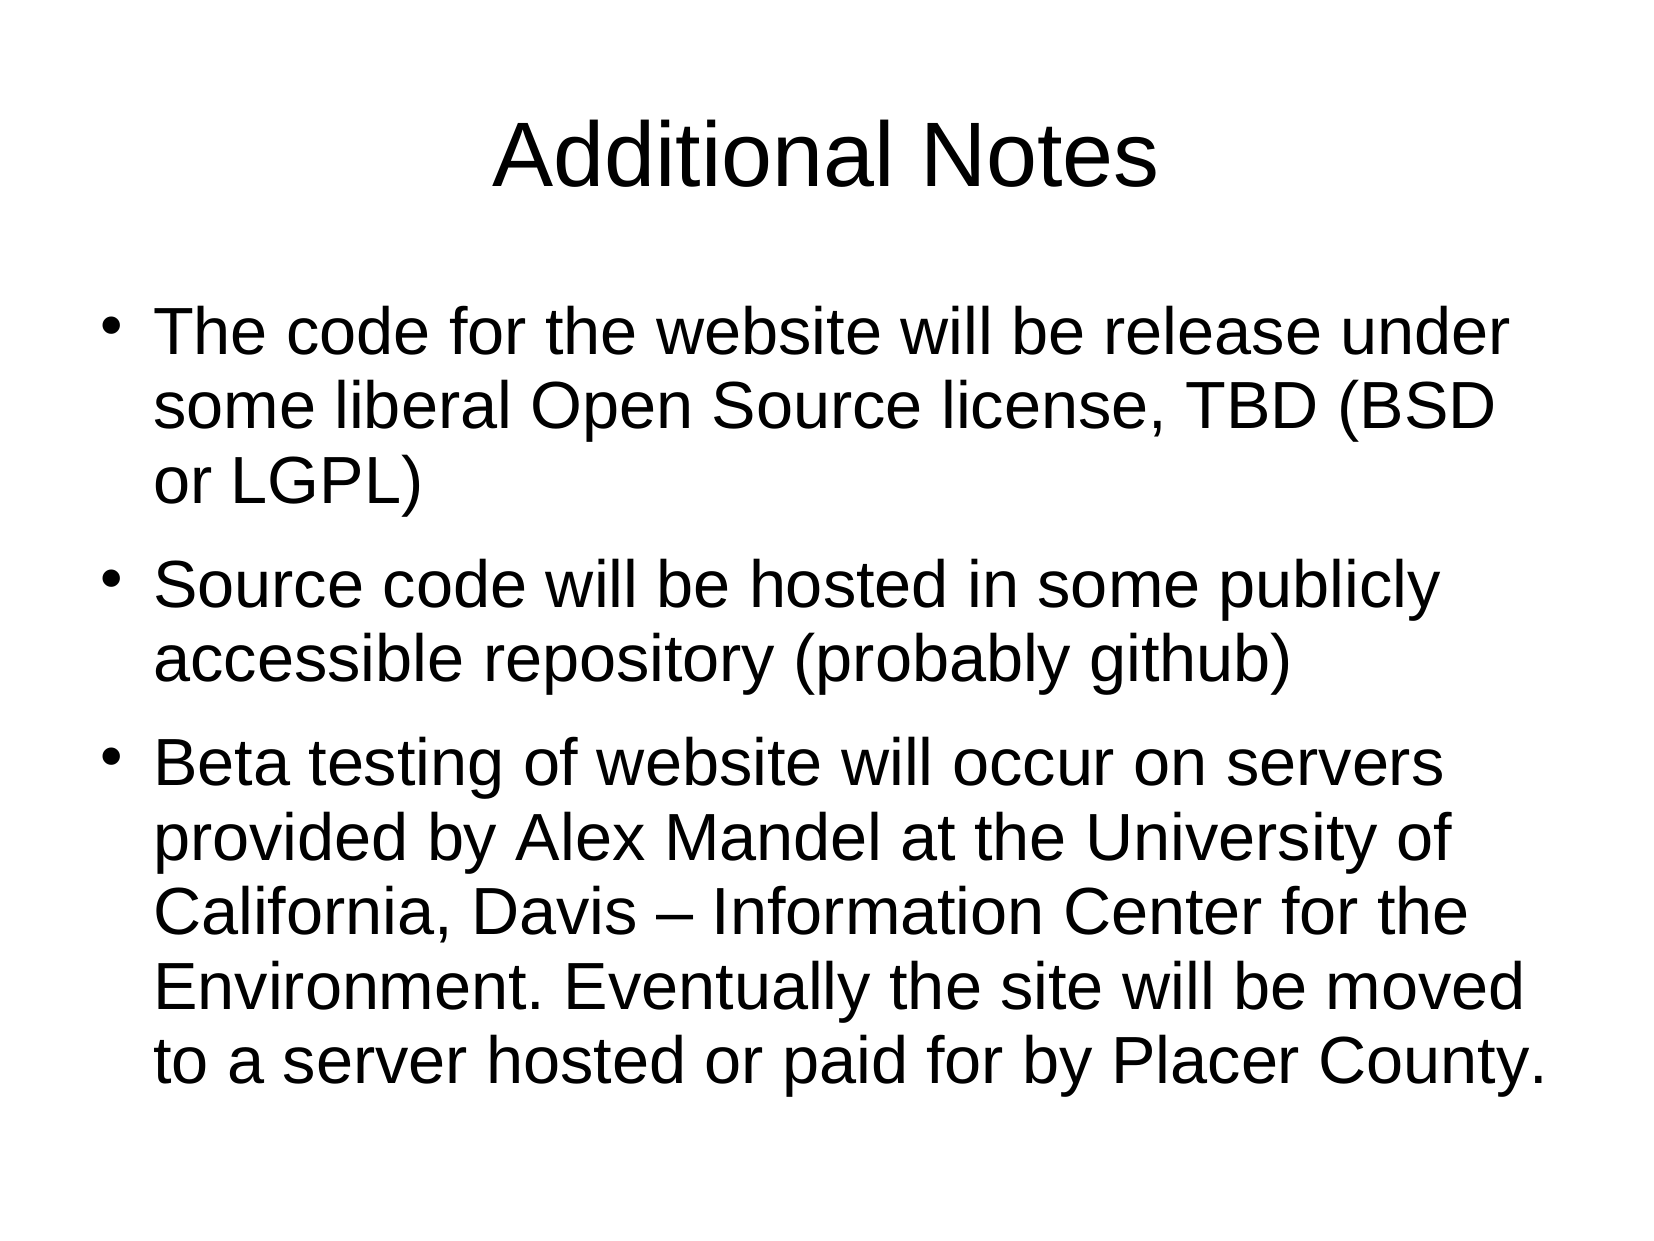

# Additional Notes
The code for the website will be release under some liberal Open Source license, TBD (BSD or LGPL)
Source code will be hosted in some publicly accessible repository (probably github)
Beta testing of website will occur on servers provided by Alex Mandel at the University of California, Davis – Information Center for the Environment. Eventually the site will be moved to a server hosted or paid for by Placer County.